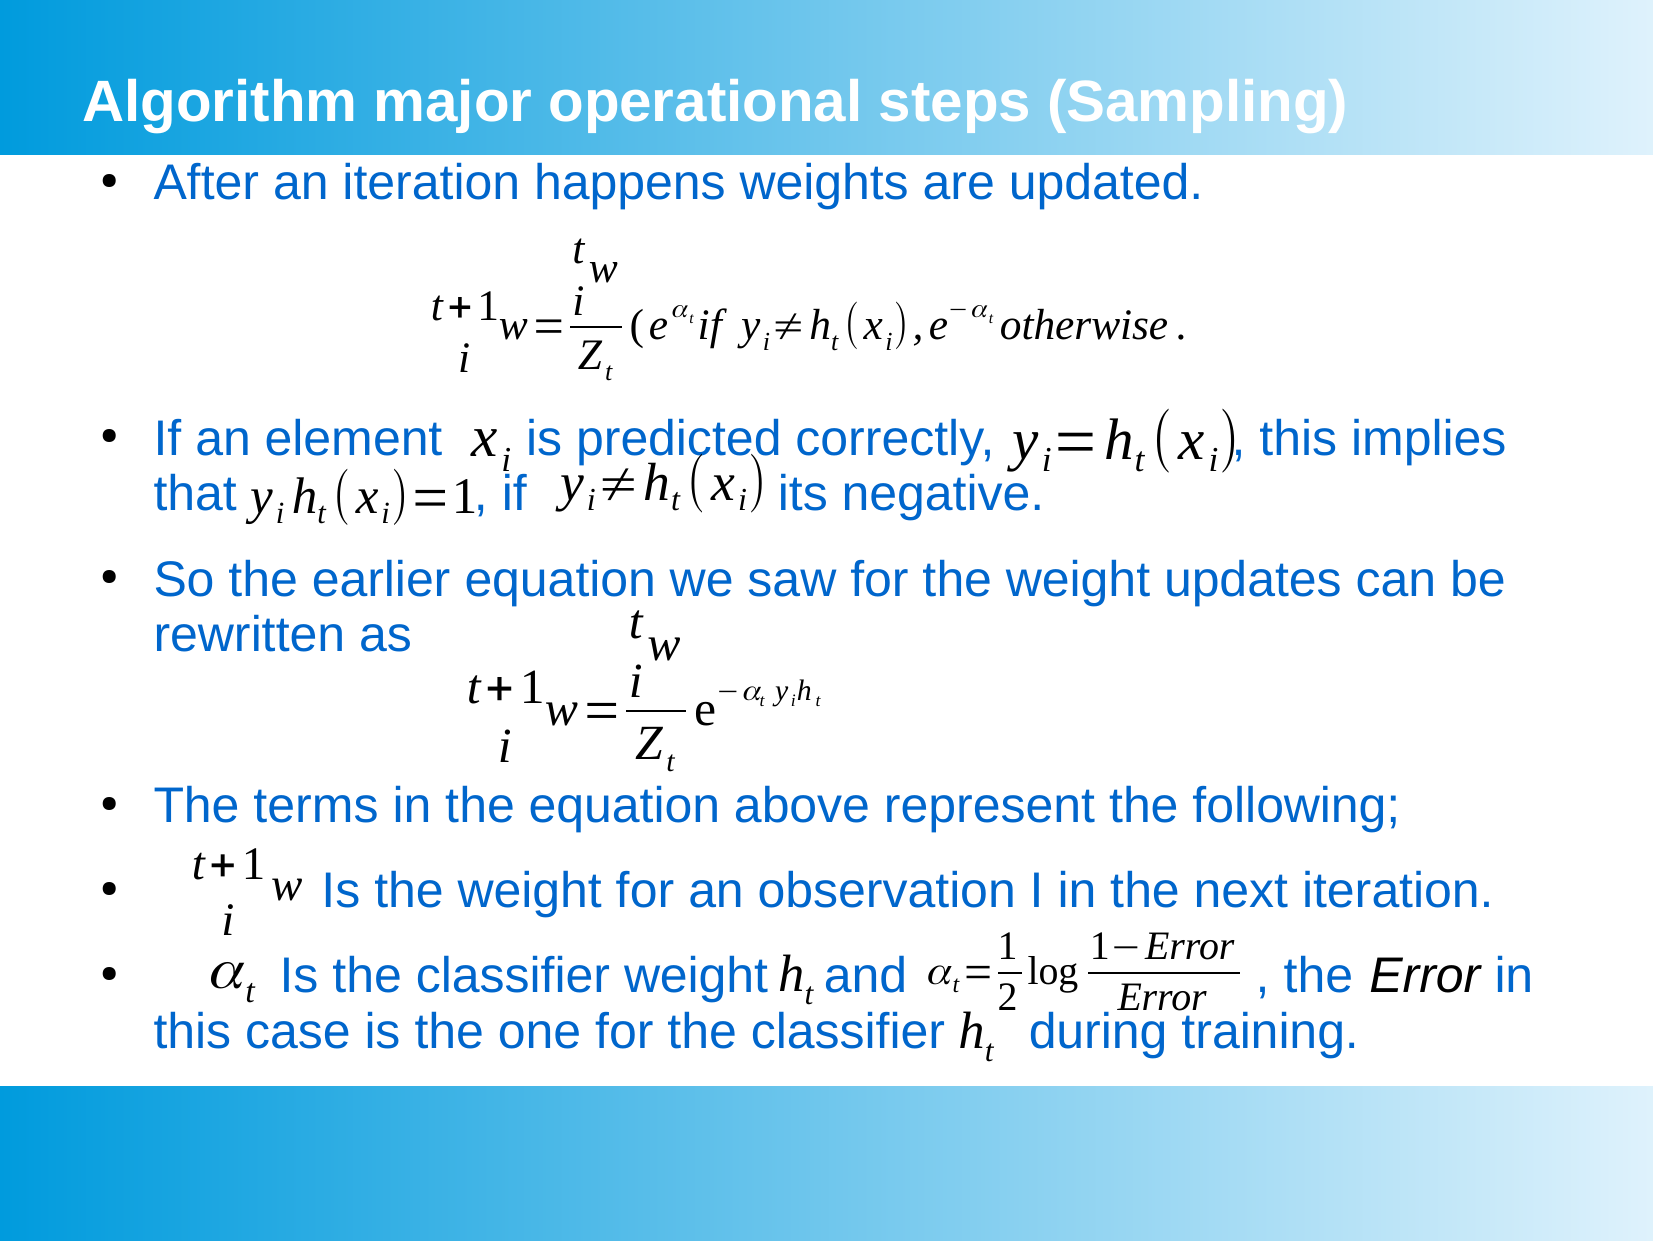

# Algorithm major operational steps (Sampling)
After an iteration happens weights are updated.
If an element is predicted correctly, , this implies that , if its negative.
So the earlier equation we saw for the weight updates can be rewritten as
The terms in the equation above represent the following;
 Is the weight for an observation I in the next iteration.
 Is the classifier weight and , the Error in this case is the one for the classifier during training.